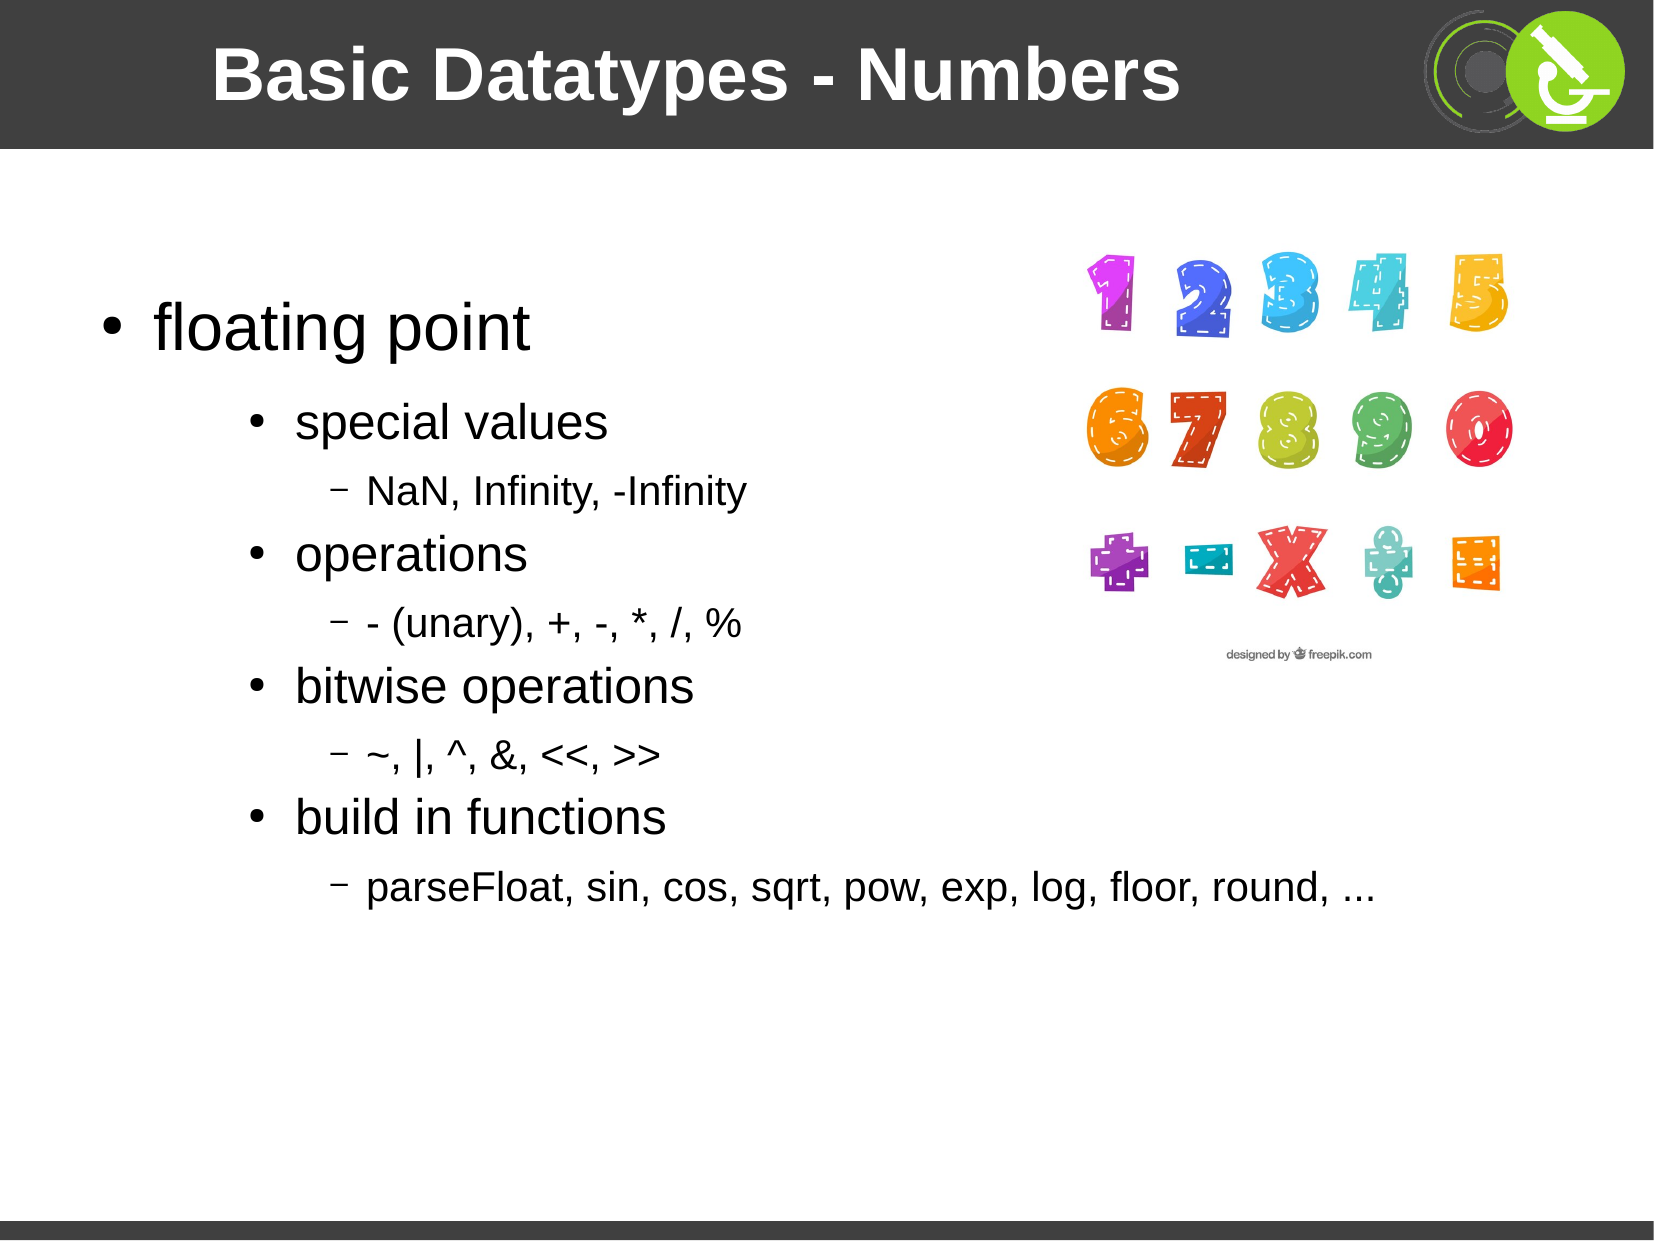

# Basic Datatypes - Numbers
floating point
special values
NaN, Infinity, -Infinity
operations
- (unary), +, -, *, /, %
bitwise operations
~, |, ^, &, <<, >>
build in functions
parseFloat, sin, cos, sqrt, pow, exp, log, floor, round, ...